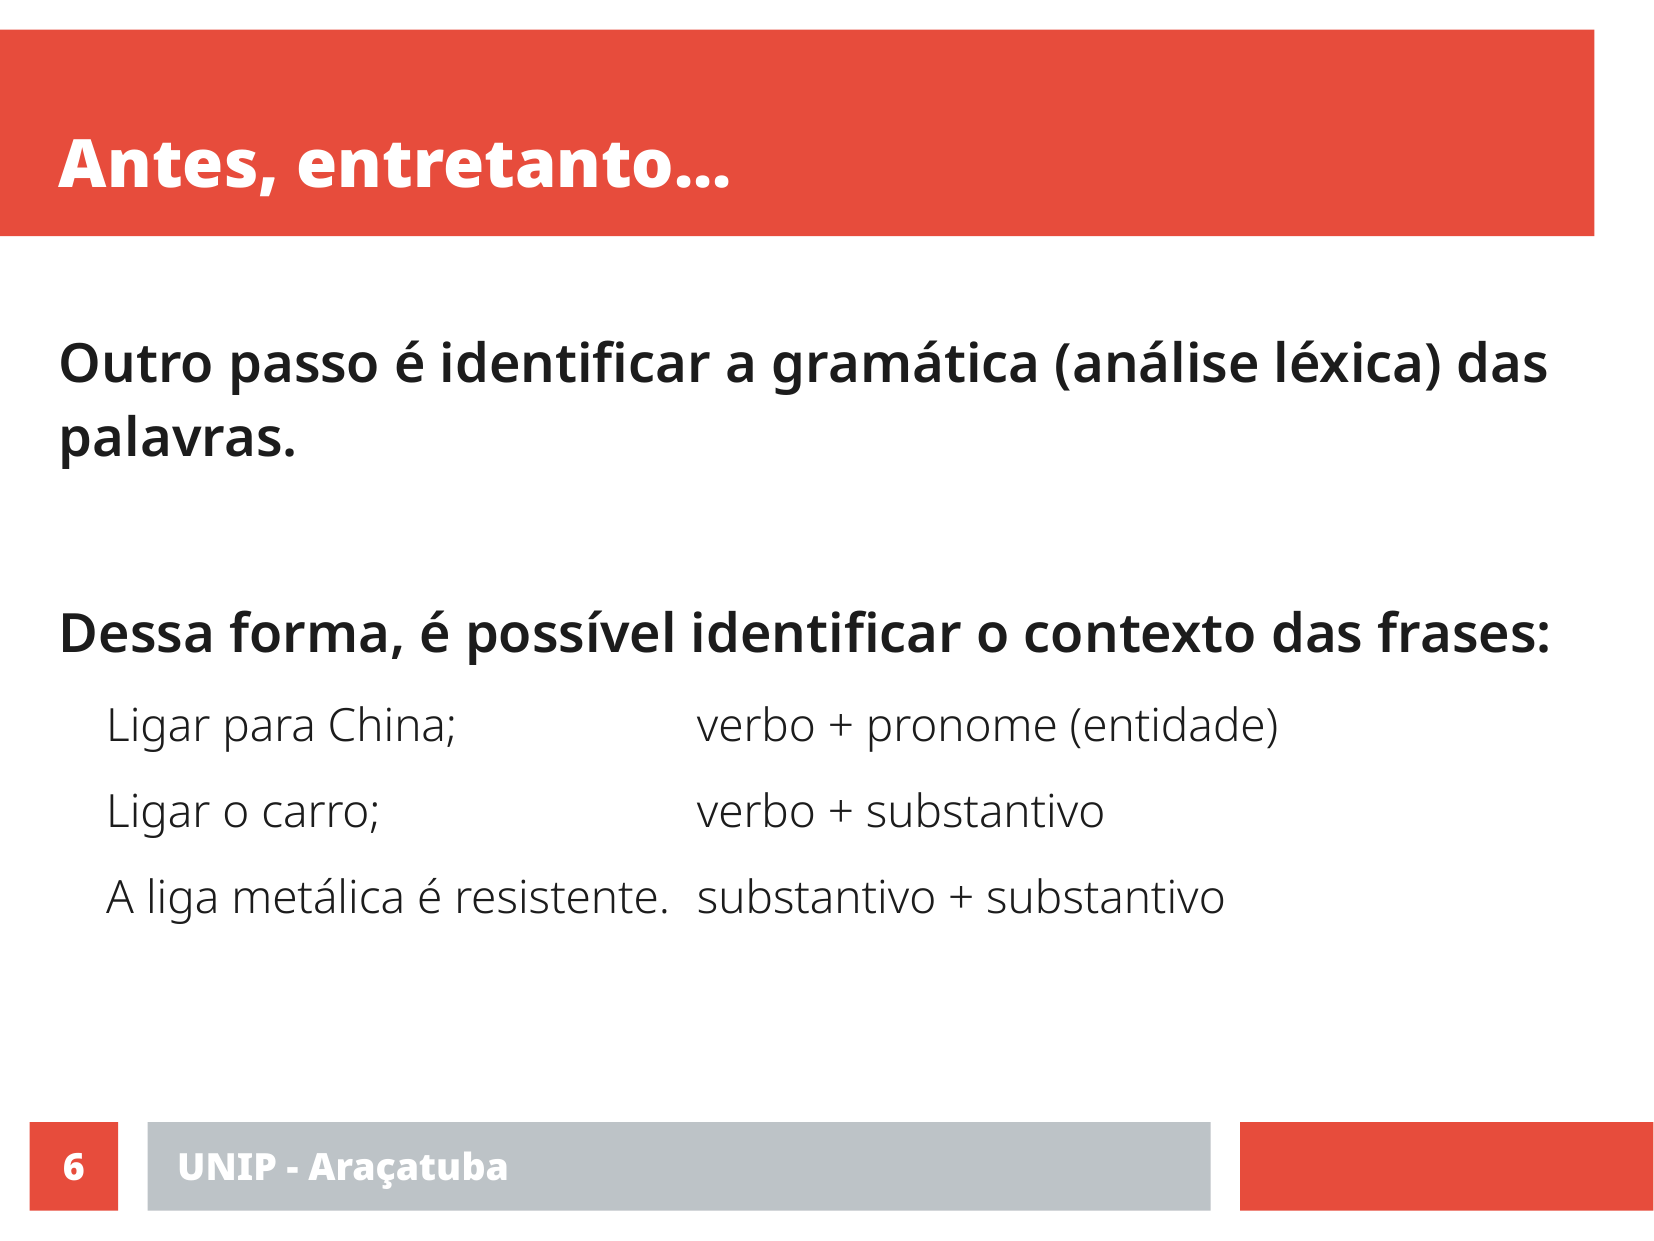

# Antes, entretanto...
Outro passo é identificar a gramática (análise léxica) das palavras.
Dessa forma, é possível identificar o contexto das frases:
Ligar para China; 			verbo + pronome (entidade)
Ligar o carro; 				verbo + substantivo
A liga metálica é resistente.	substantivo + substantivo
6
UNIP - Araçatuba